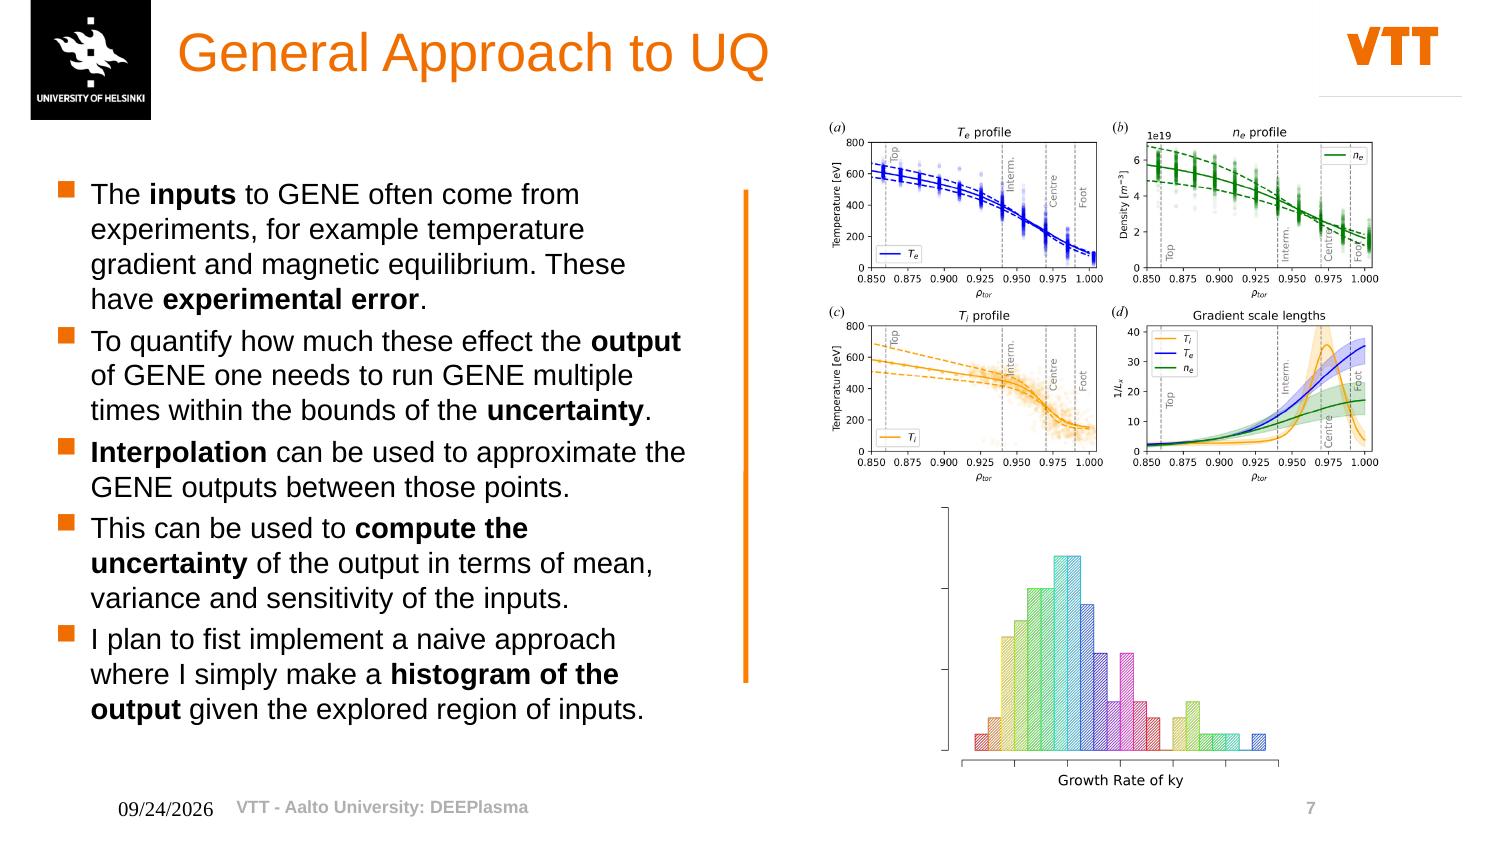

General Approach to UQ
# The inputs to GENE often come from experiments, for example temperature gradient and magnetic equilibrium. These have experimental error.
To quantify how much these effect the output of GENE one needs to run GENE multiple times within the bounds of the uncertainty.
Interpolation can be used to approximate the GENE outputs between those points.
This can be used to compute the uncertainty of the output in terms of mean, variance and sensitivity of the inputs.
I plan to fist implement a naive approach where I simply make a histogram of the output given the explored region of inputs.
VTT - Aalto University: DEEPlasma
7